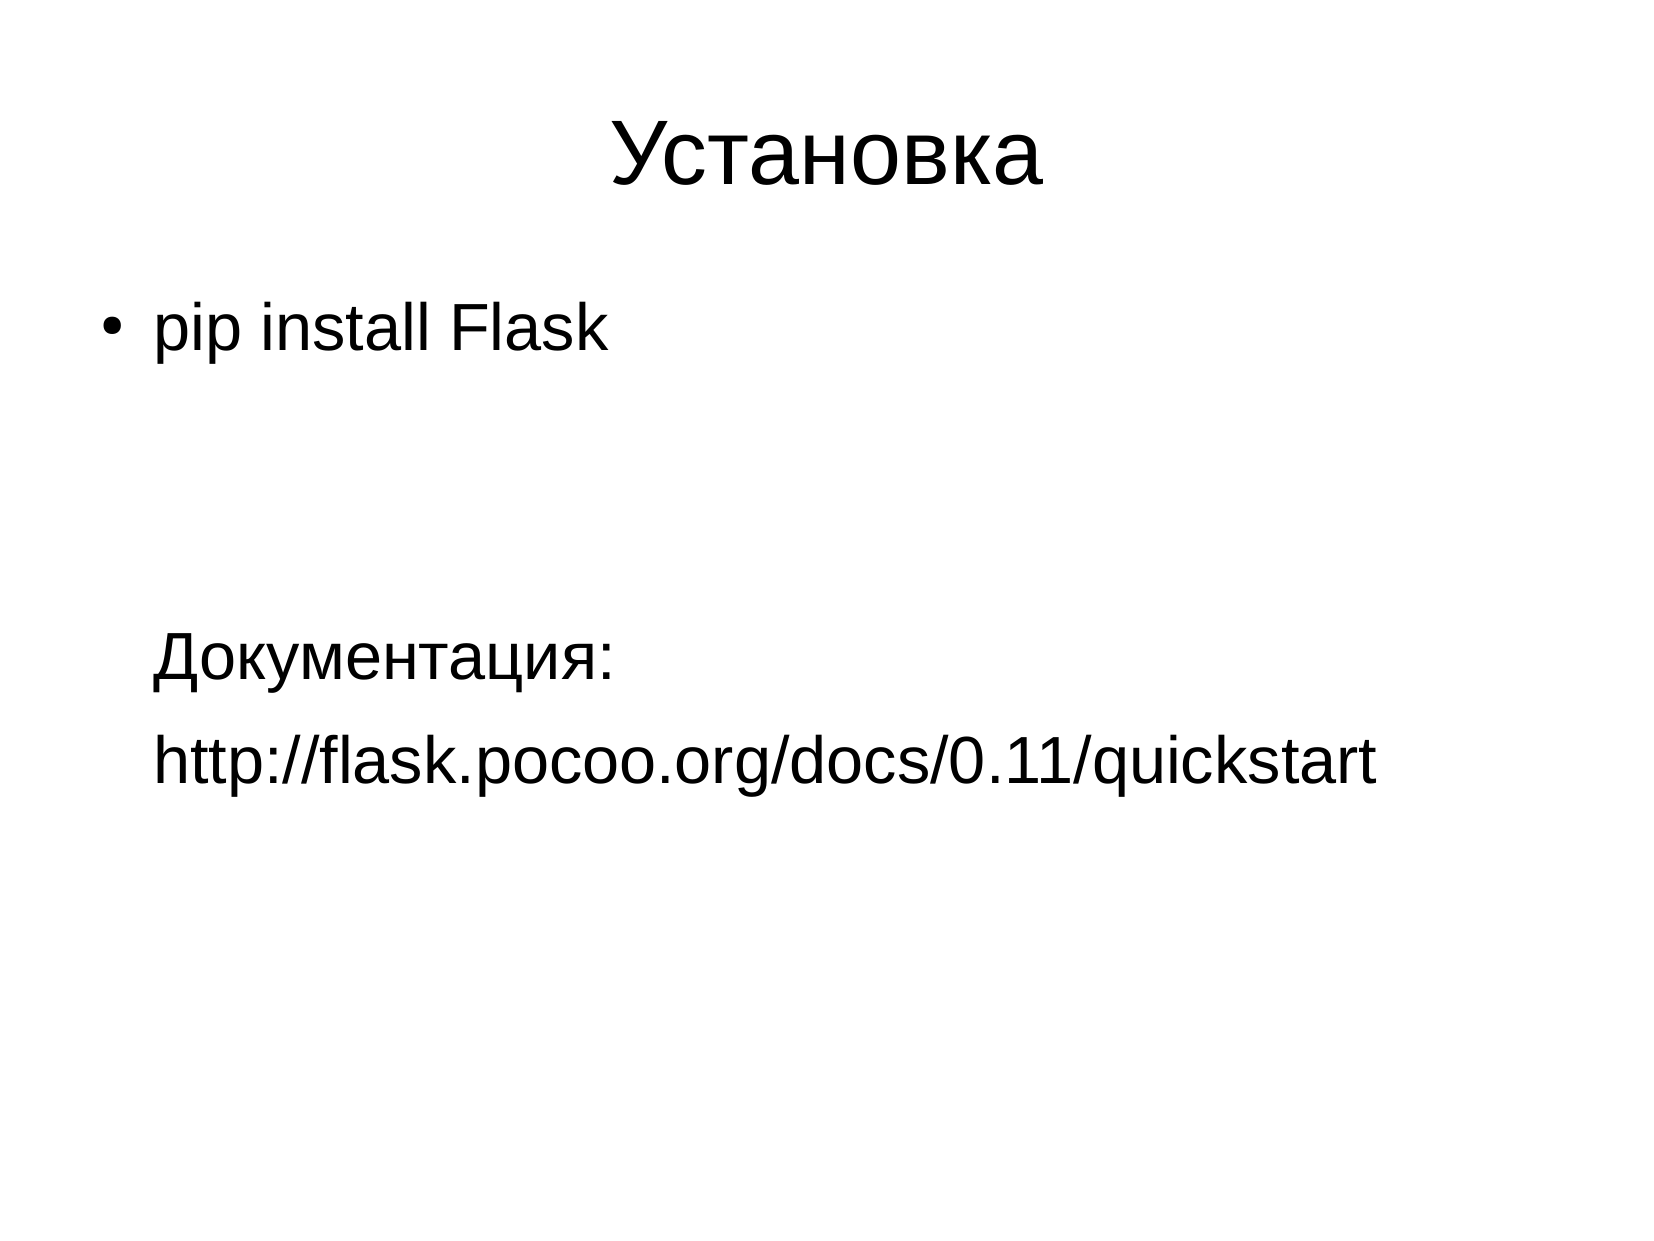

# Установка
pip install Flask
Документация:
http://flask.pocoo.org/docs/0.11/quickstart